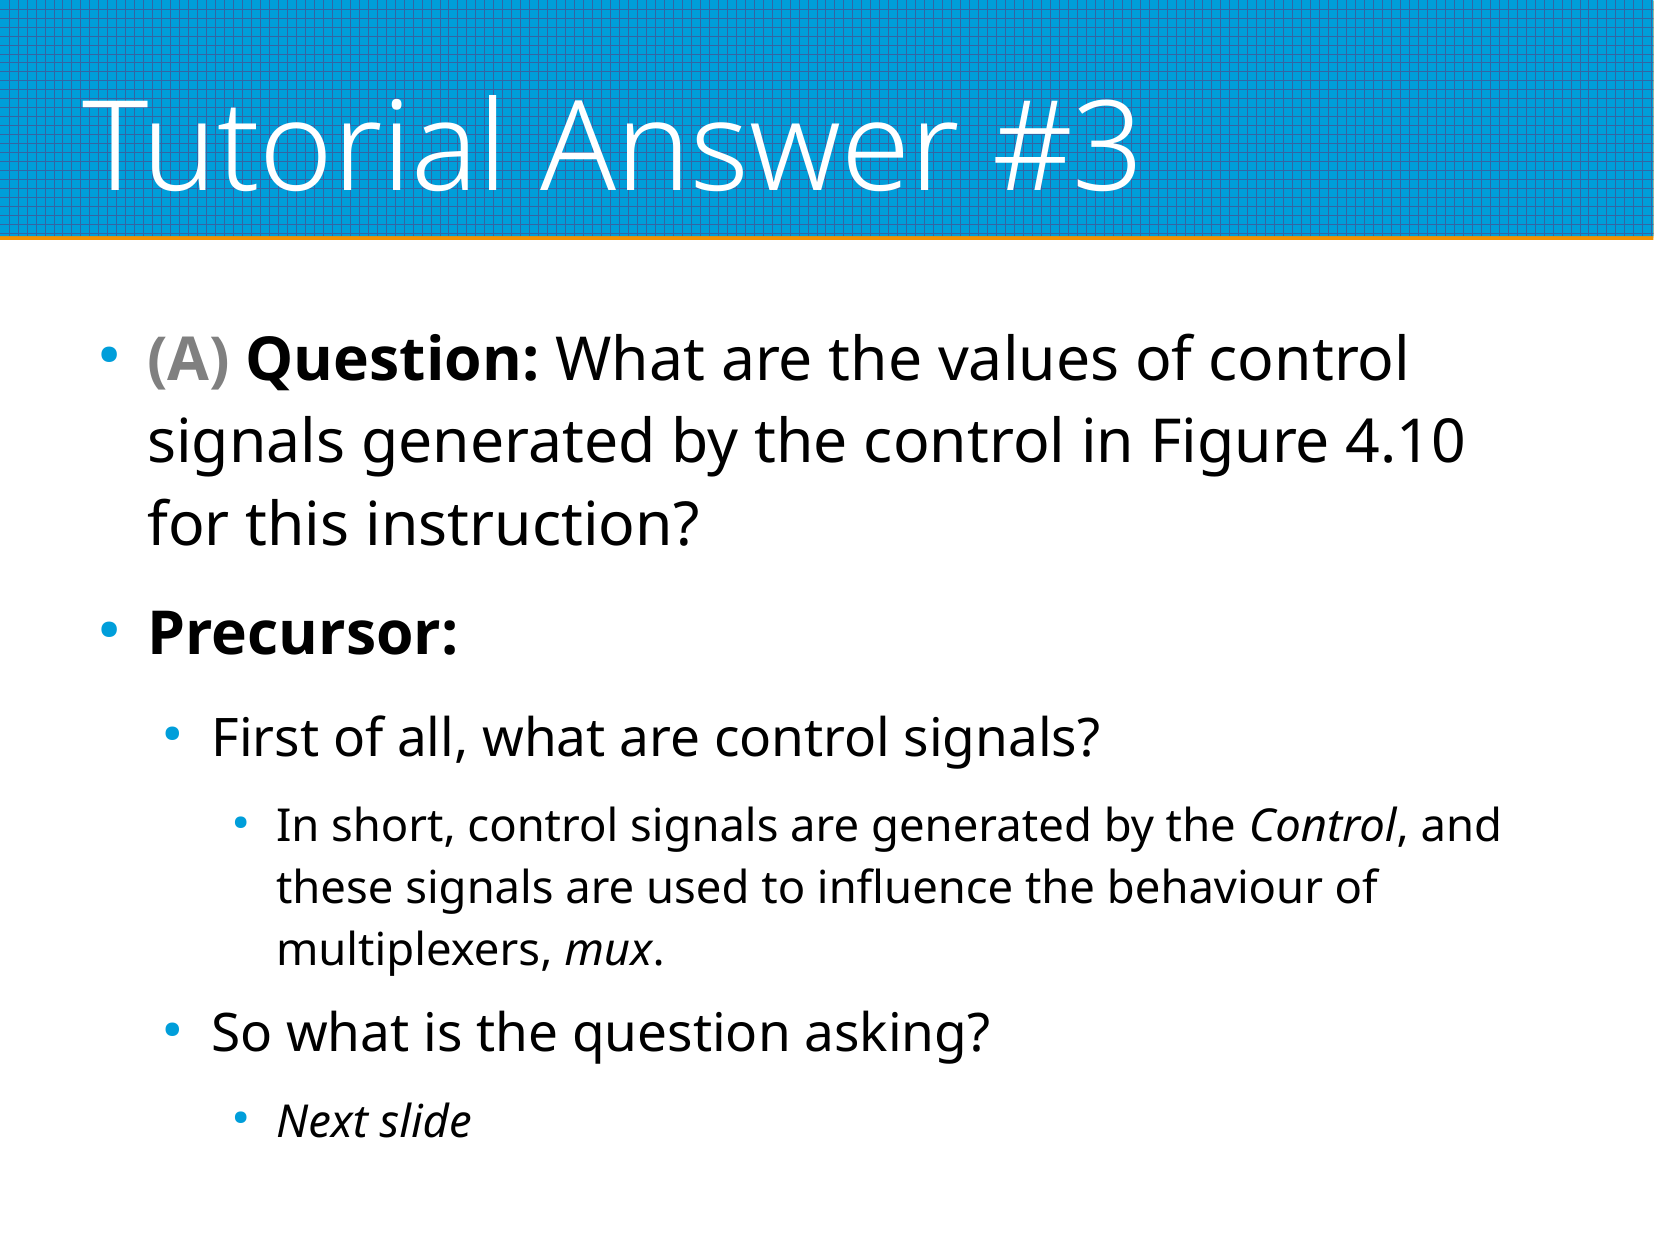

# Tutorial Answer #3
(A) Question: What are the values of control signals generated by the control in Figure 4.10 for this instruction?
Precursor:
First of all, what are control signals?
In short, control signals are generated by the Control, and these signals are used to influence the behaviour of multiplexers, mux.
So what is the question asking?
Next slide